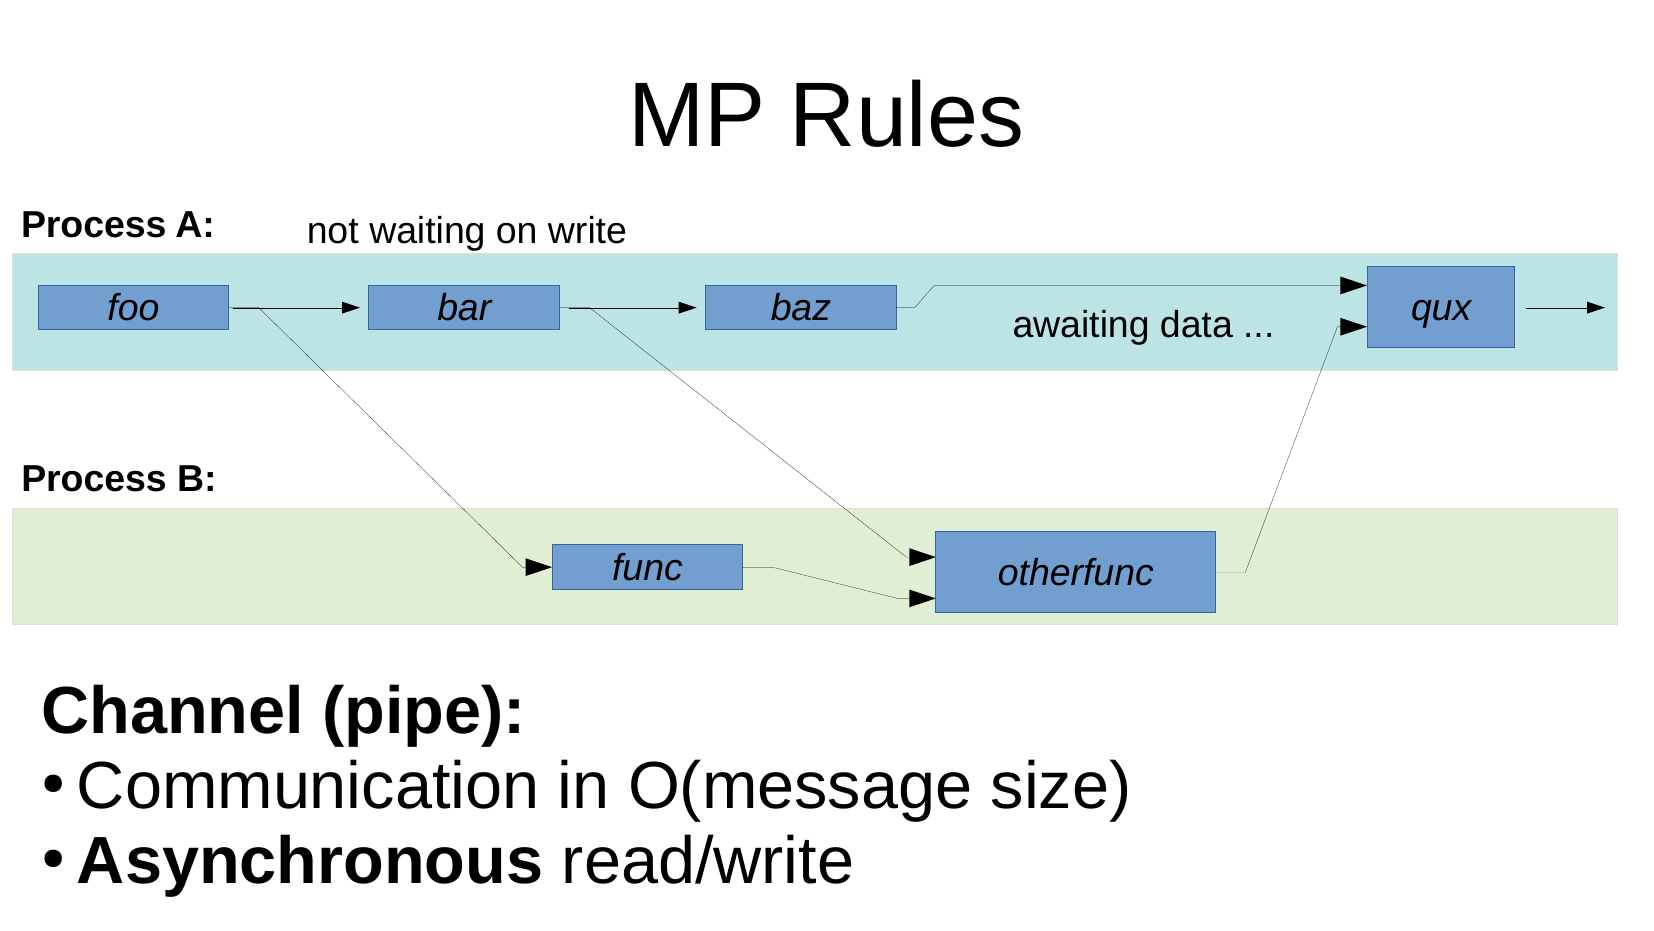

# MP Rules
Process A:
not waiting on write
qux
foo
bar
baz
awaiting data ...
Process B:
otherfunc
func
Channel (pipe):
Communication in O(message size)
Asynchronous read/write